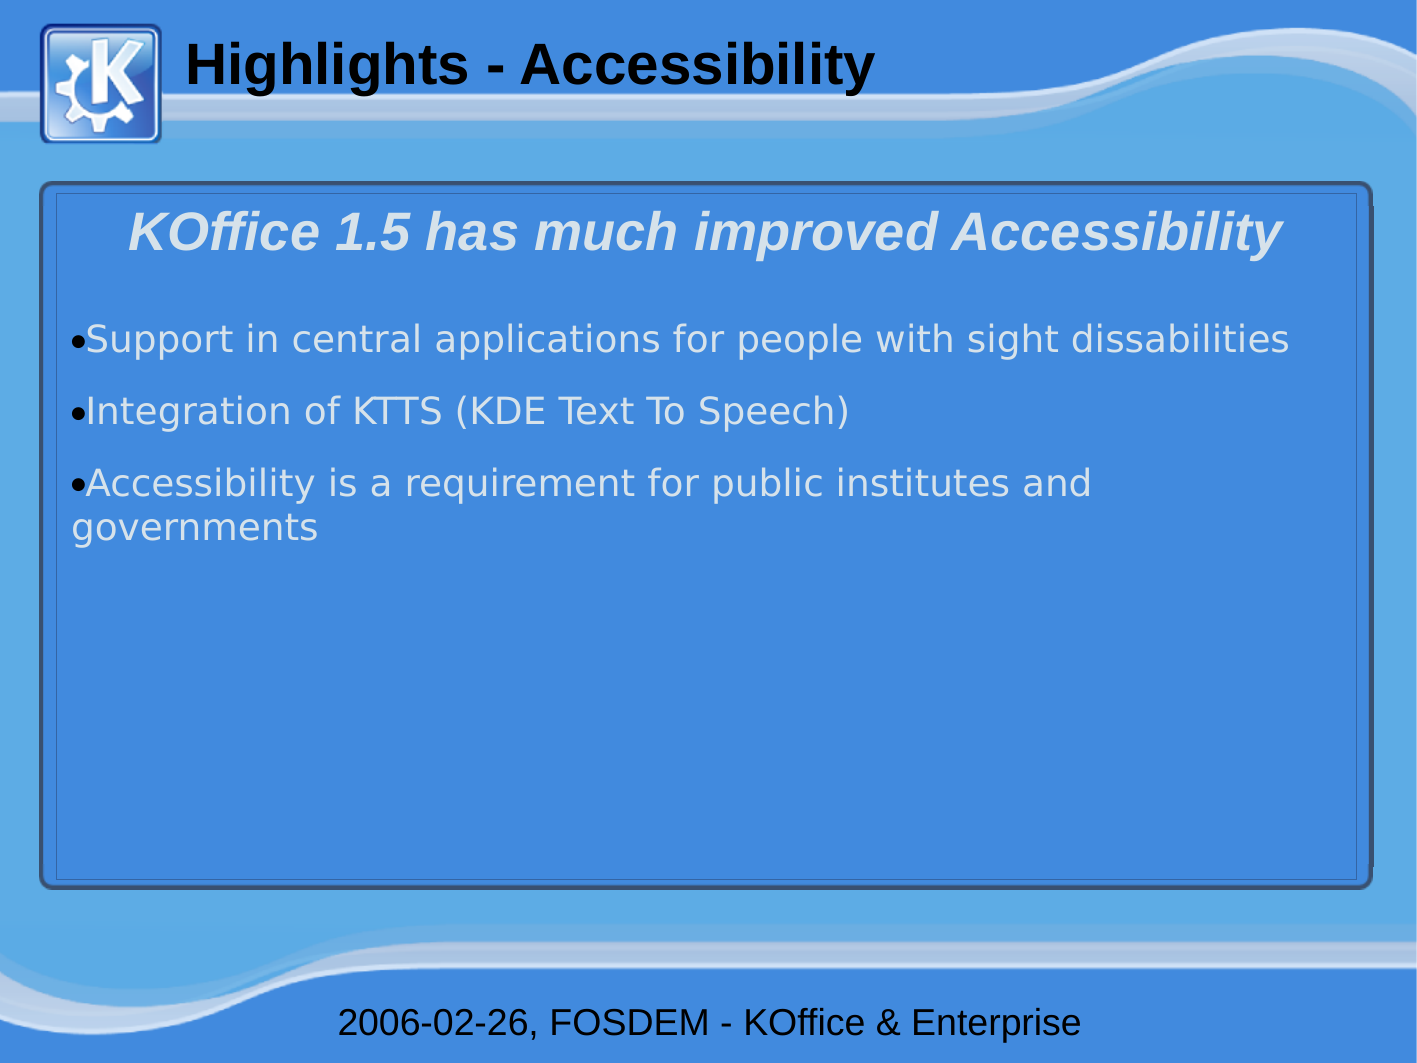

Highlights - Accessibility
KOffice 1.5 has much improved Accessibility
Support in central applications for people with sight dissabilities
Integration of KTTS (KDE Text To Speech)
Accessibility is a requirement for public institutes and governments